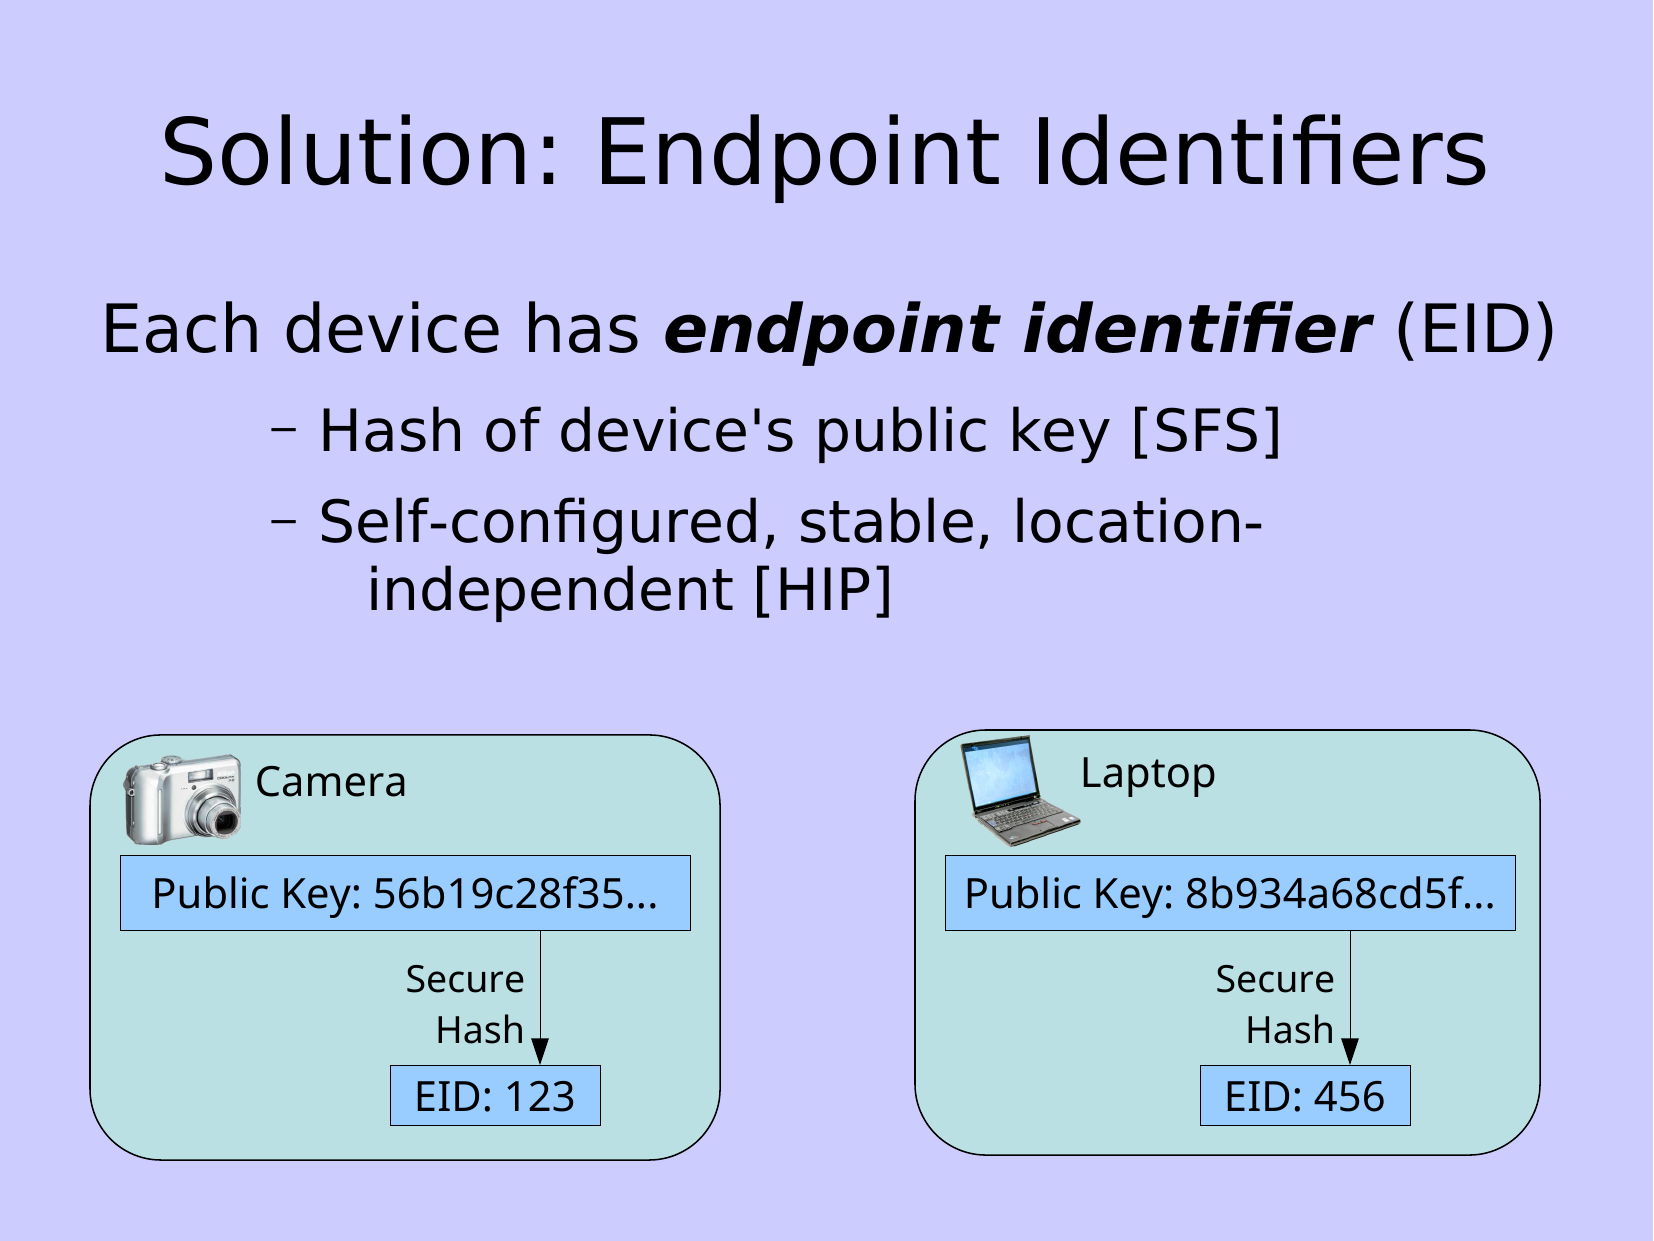

# Solution: Endpoint Identifiers
Each device has endpoint identifier (EID)
Hash of device's public key [SFS]
Self-configured, stable, location-independent [HIP]
Laptop
Camera
Public Key: 56b19c28f35...
Public Key: 8b934a68cd5f...
Secure
Hash
EID: 123
Secure
Hash
EID: 456